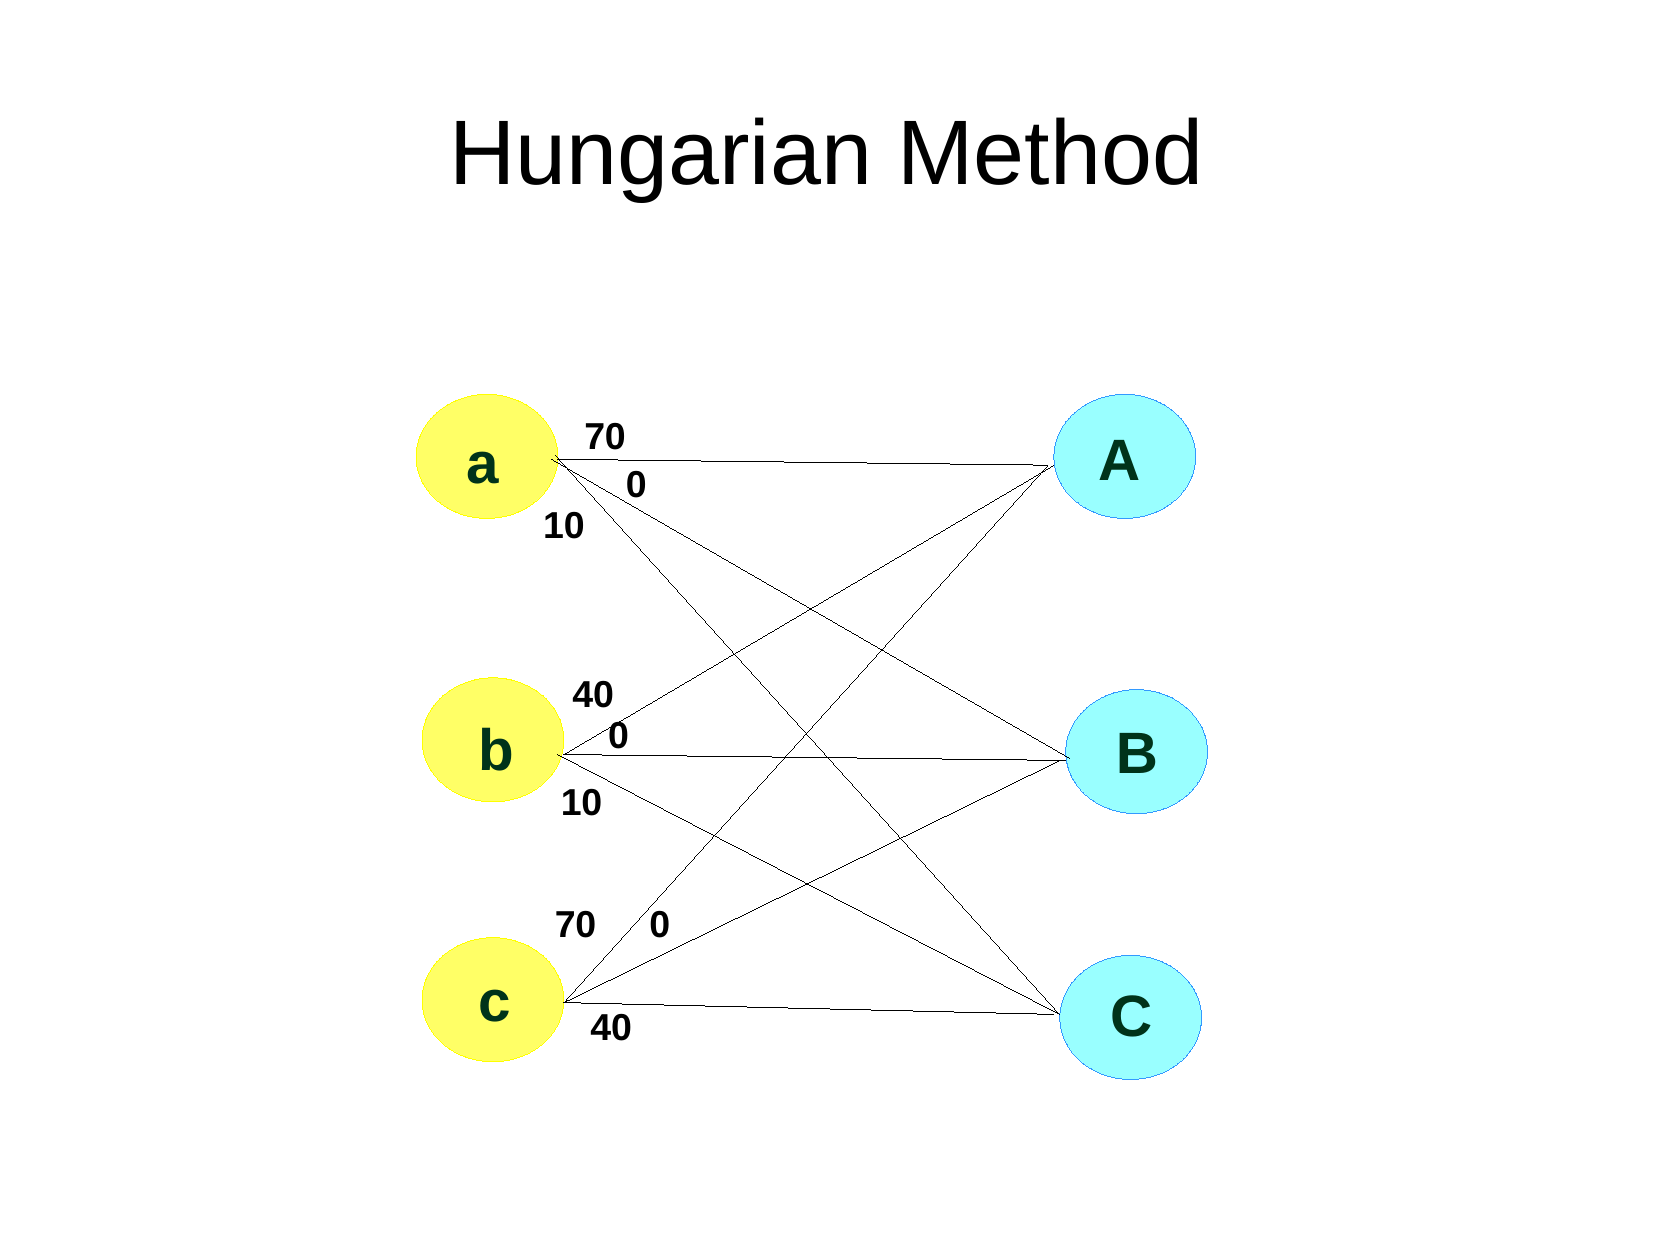

# Hungarian Method
70
A
a
0
10
40
0
b
B
10
70
0
c
C
40